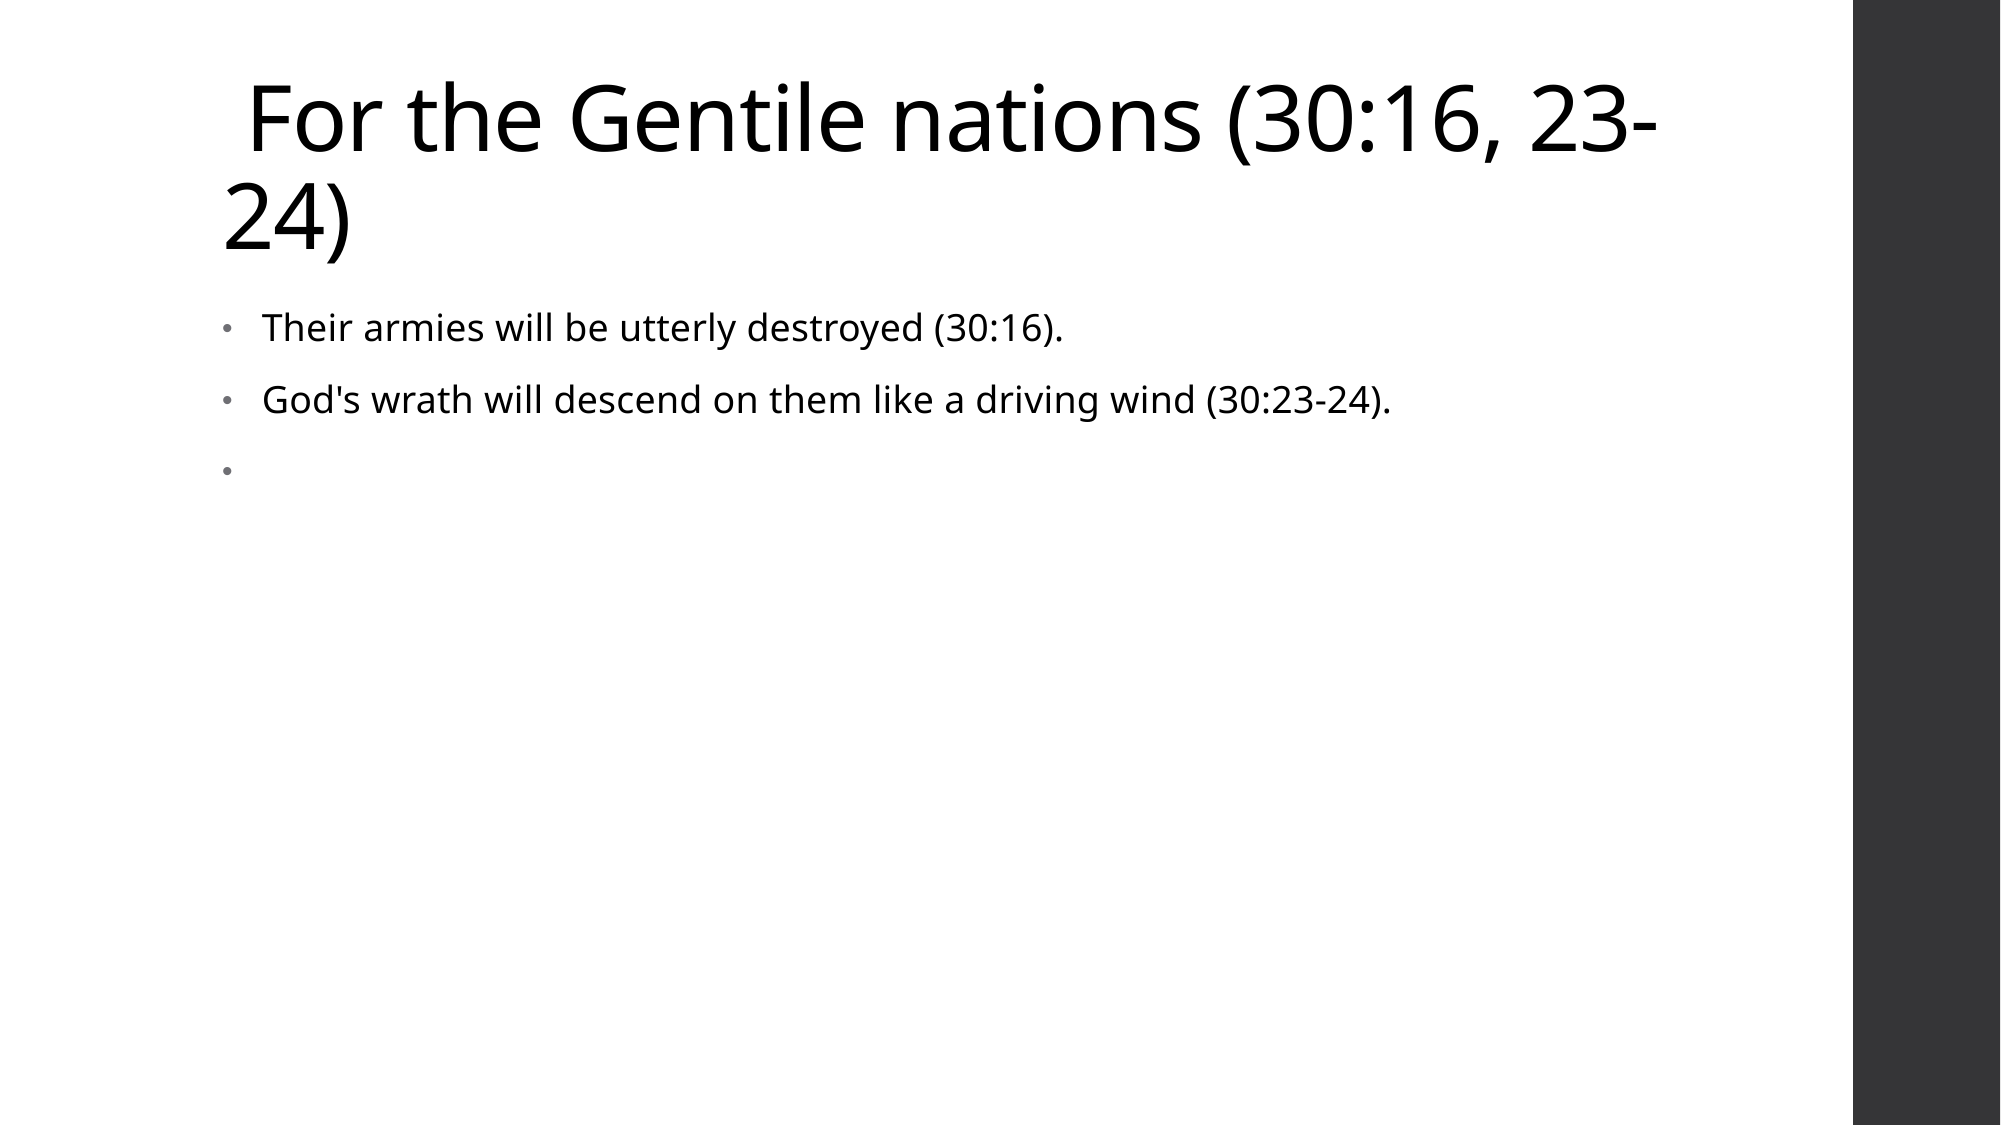

# For the Gentile nations (30:16, 23-24)
 Their armies will be utterly destroyed (30:16).
 God's wrath will descend on them like a driving wind (30:23-24).